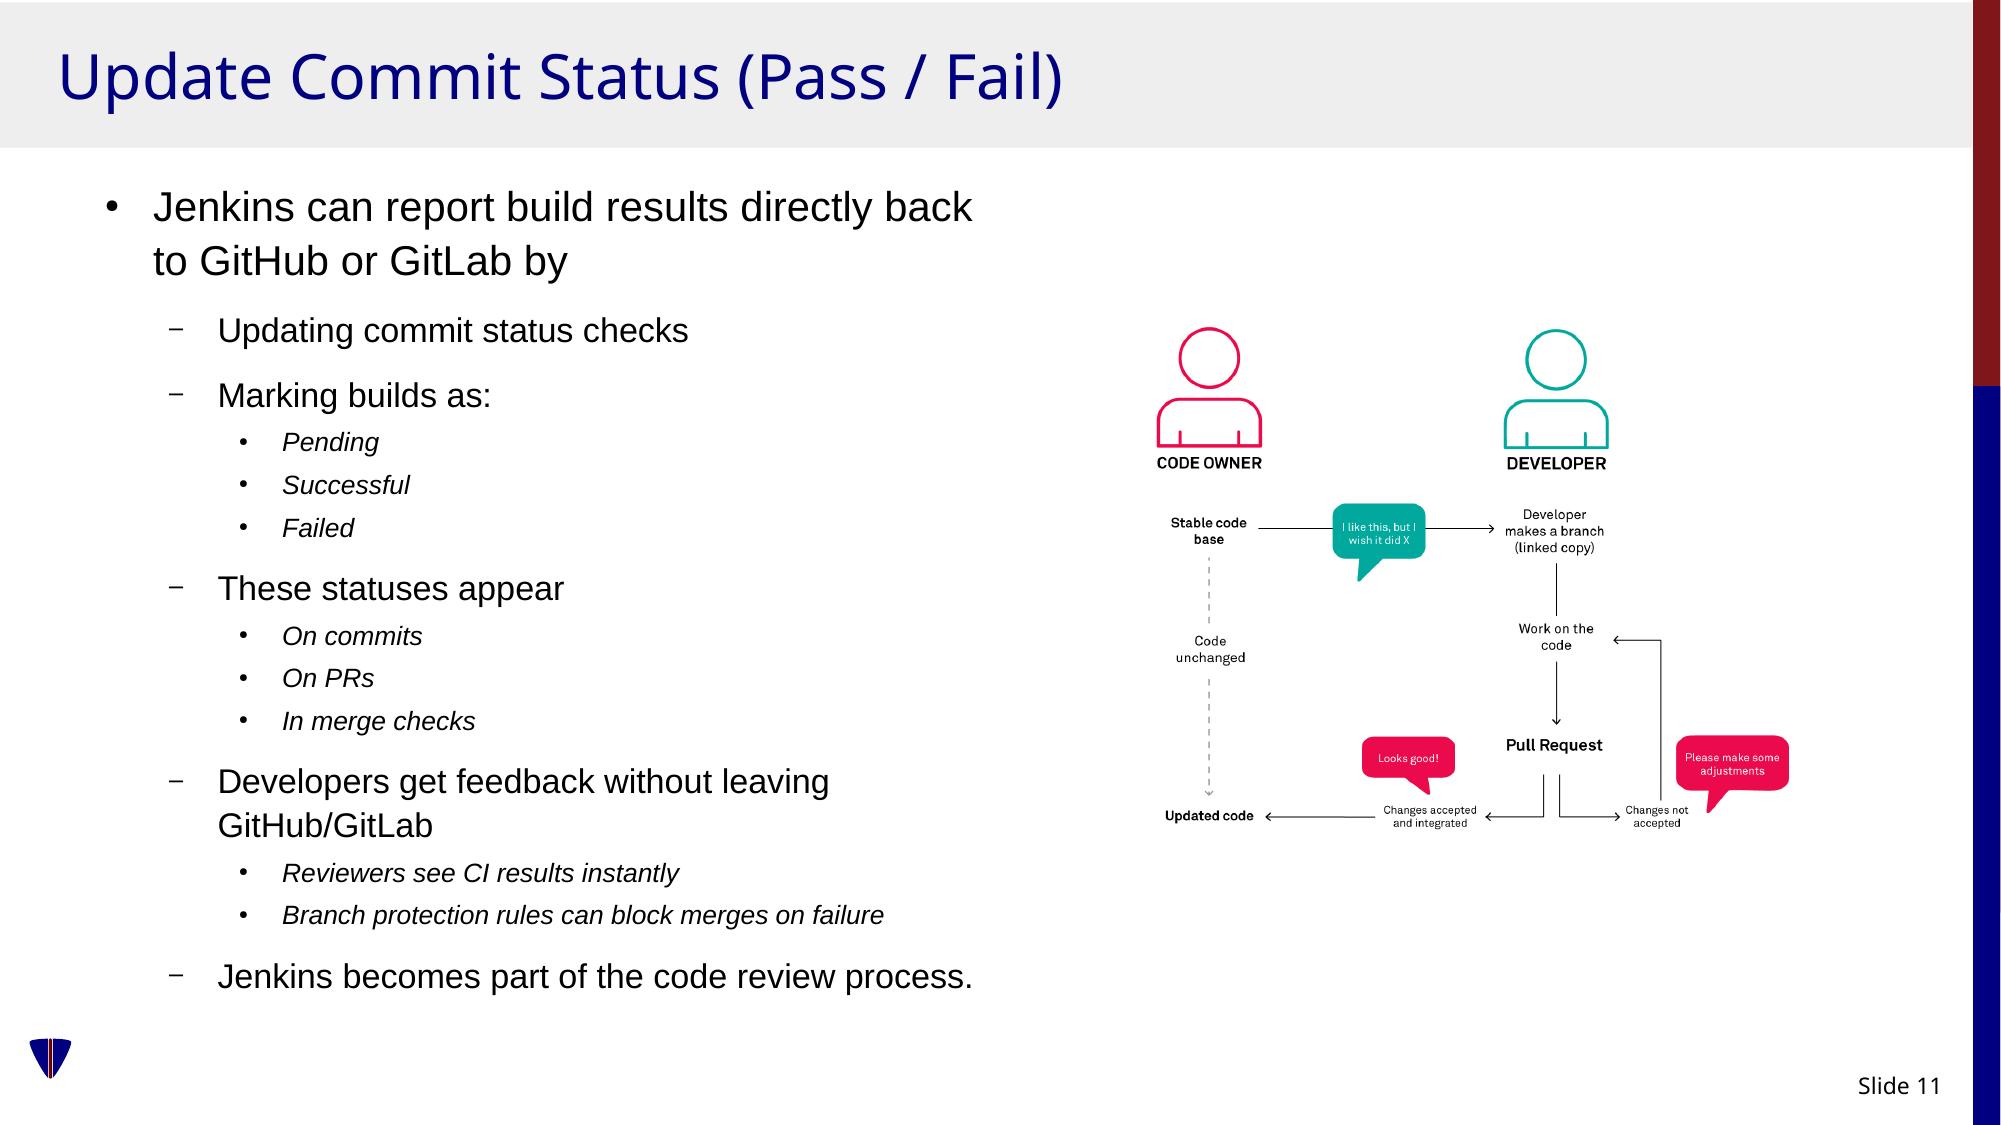

# Update Commit Status (Pass / Fail)
Jenkins can report build results directly back to GitHub or GitLab by
Updating commit status checks
Marking builds as:
Pending
Successful
Failed
These statuses appear
On commits
On PRs
In merge checks
Developers get feedback without leaving GitHub/GitLab
Reviewers see CI results instantly
Branch protection rules can block merges on failure
Jenkins becomes part of the code review process.